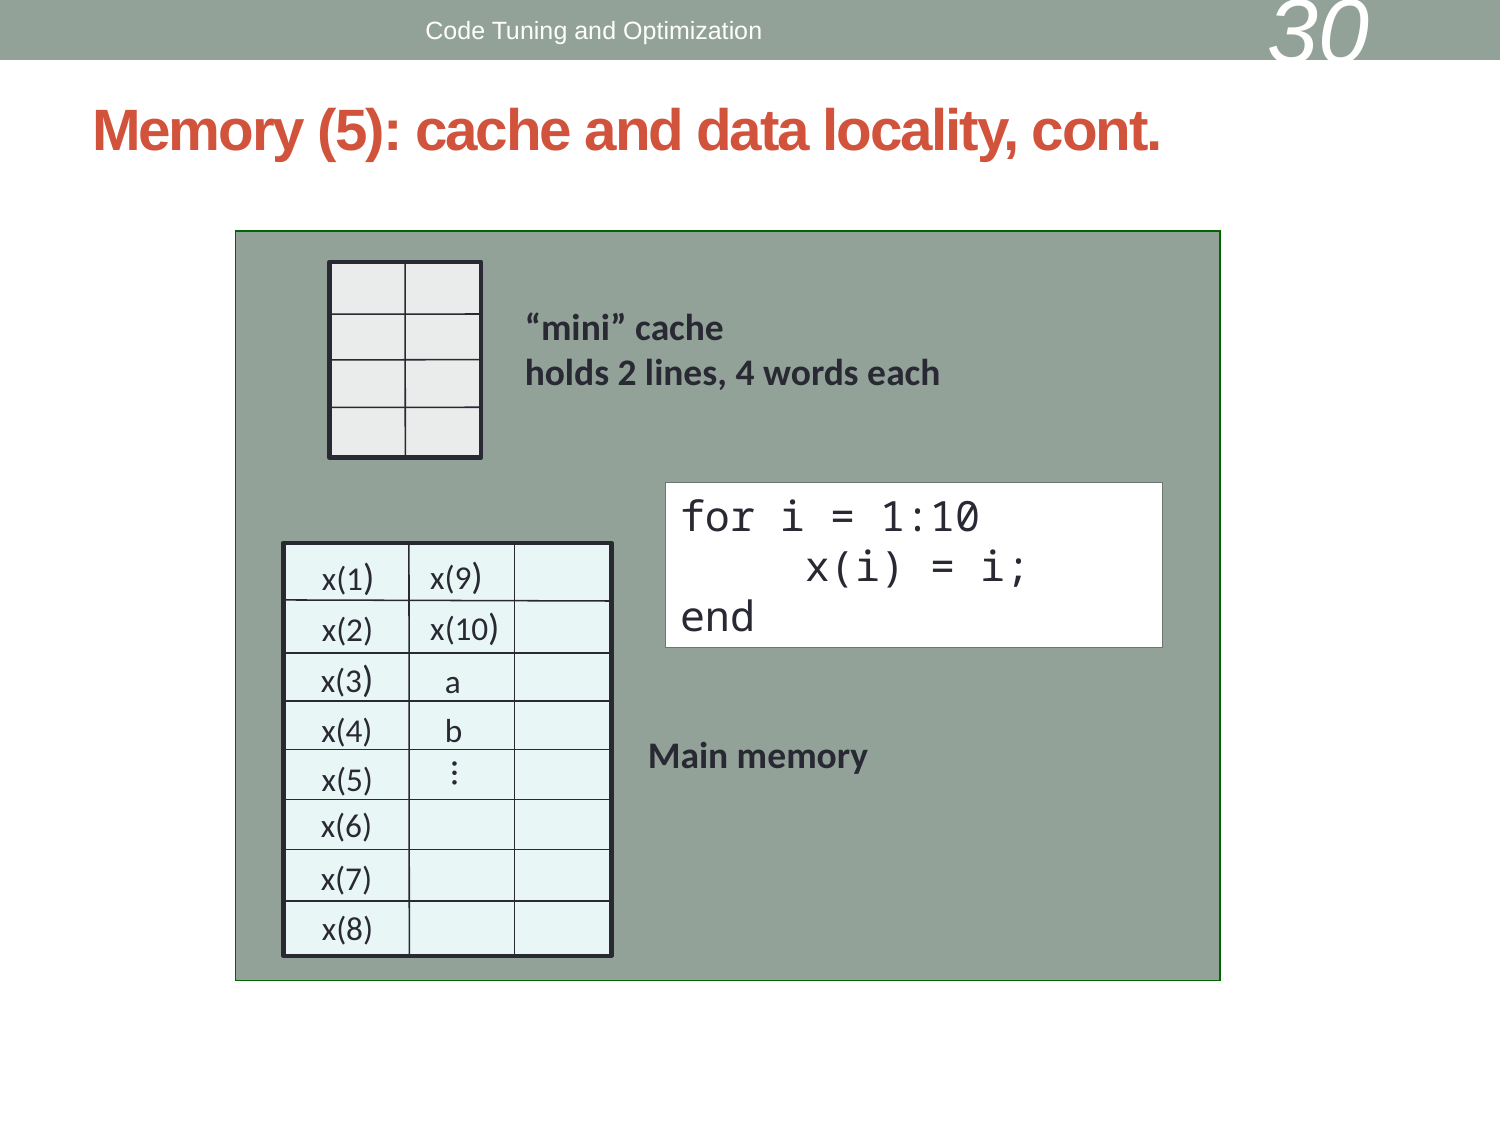

Code Tuning and Optimization
# Memory (5): cache and data locality, cont.
“mini” cache
holds 2 lines, 4 words each
for i = 1:10
 x(i) = i;
end
x(9)
x(1)
x(10)
x(2)
x(3)
a
b
x(4)
Main memory
x(5)
…
…
x(6)
x(7)
x(8)